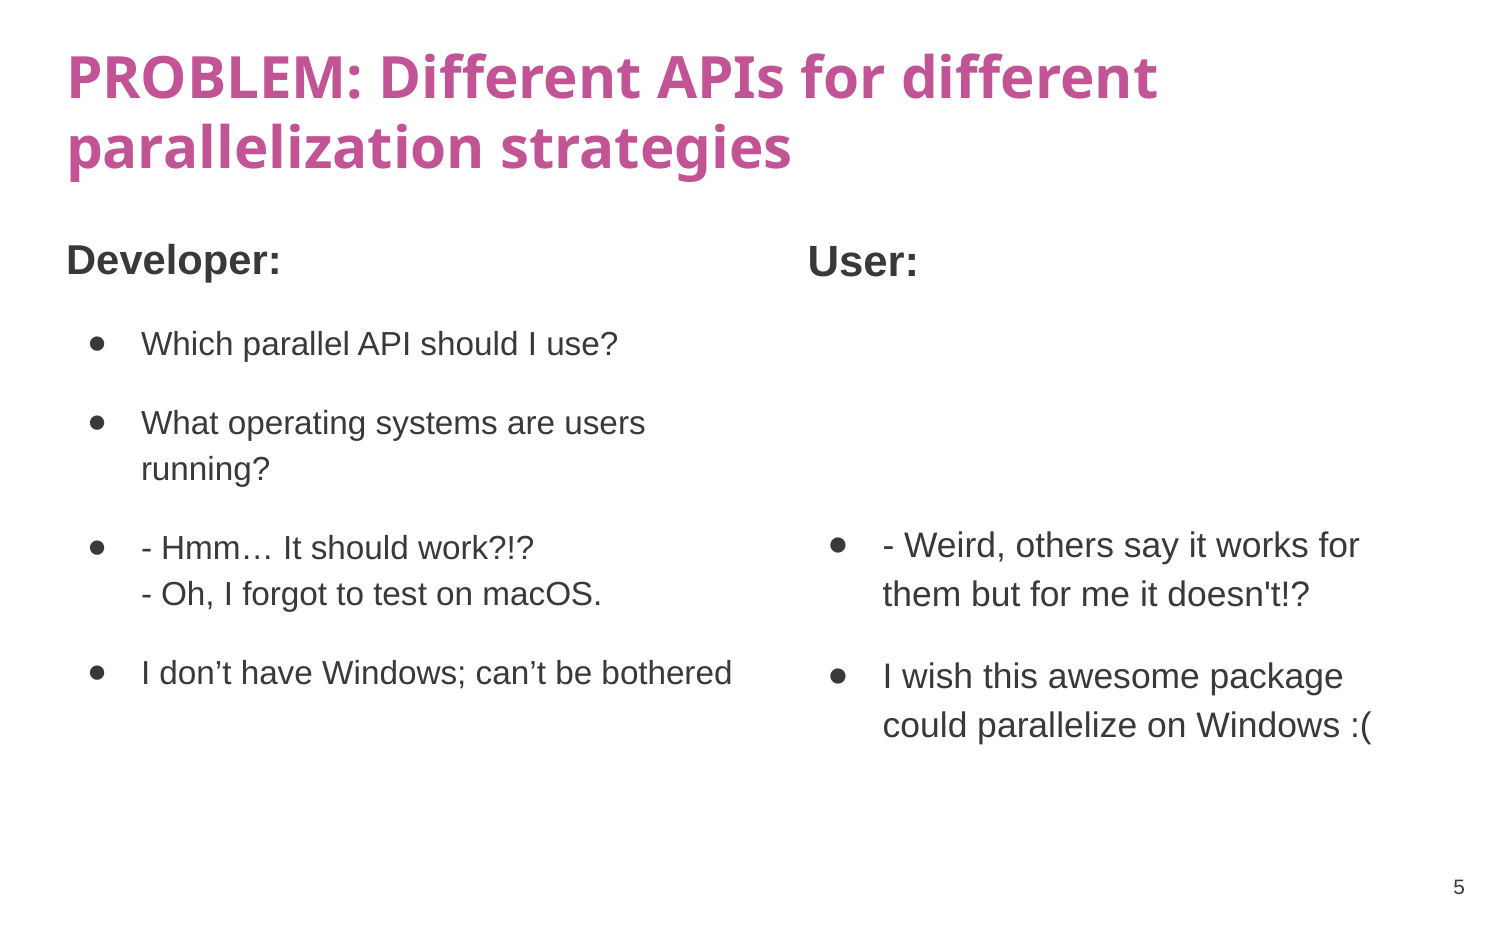

# PROBLEM: Different APIs for different parallelization strategies
Developer:
Which parallel API should I use?
What operating systems are users running?
- Hmm… It should work?!?
- Oh, I forgot to test on macOS.
I don’t have Windows; can’t be bothered
User:
- Weird, others say it works for them but for me it doesn't!?
I wish this awesome package could parallelize on Windows :(